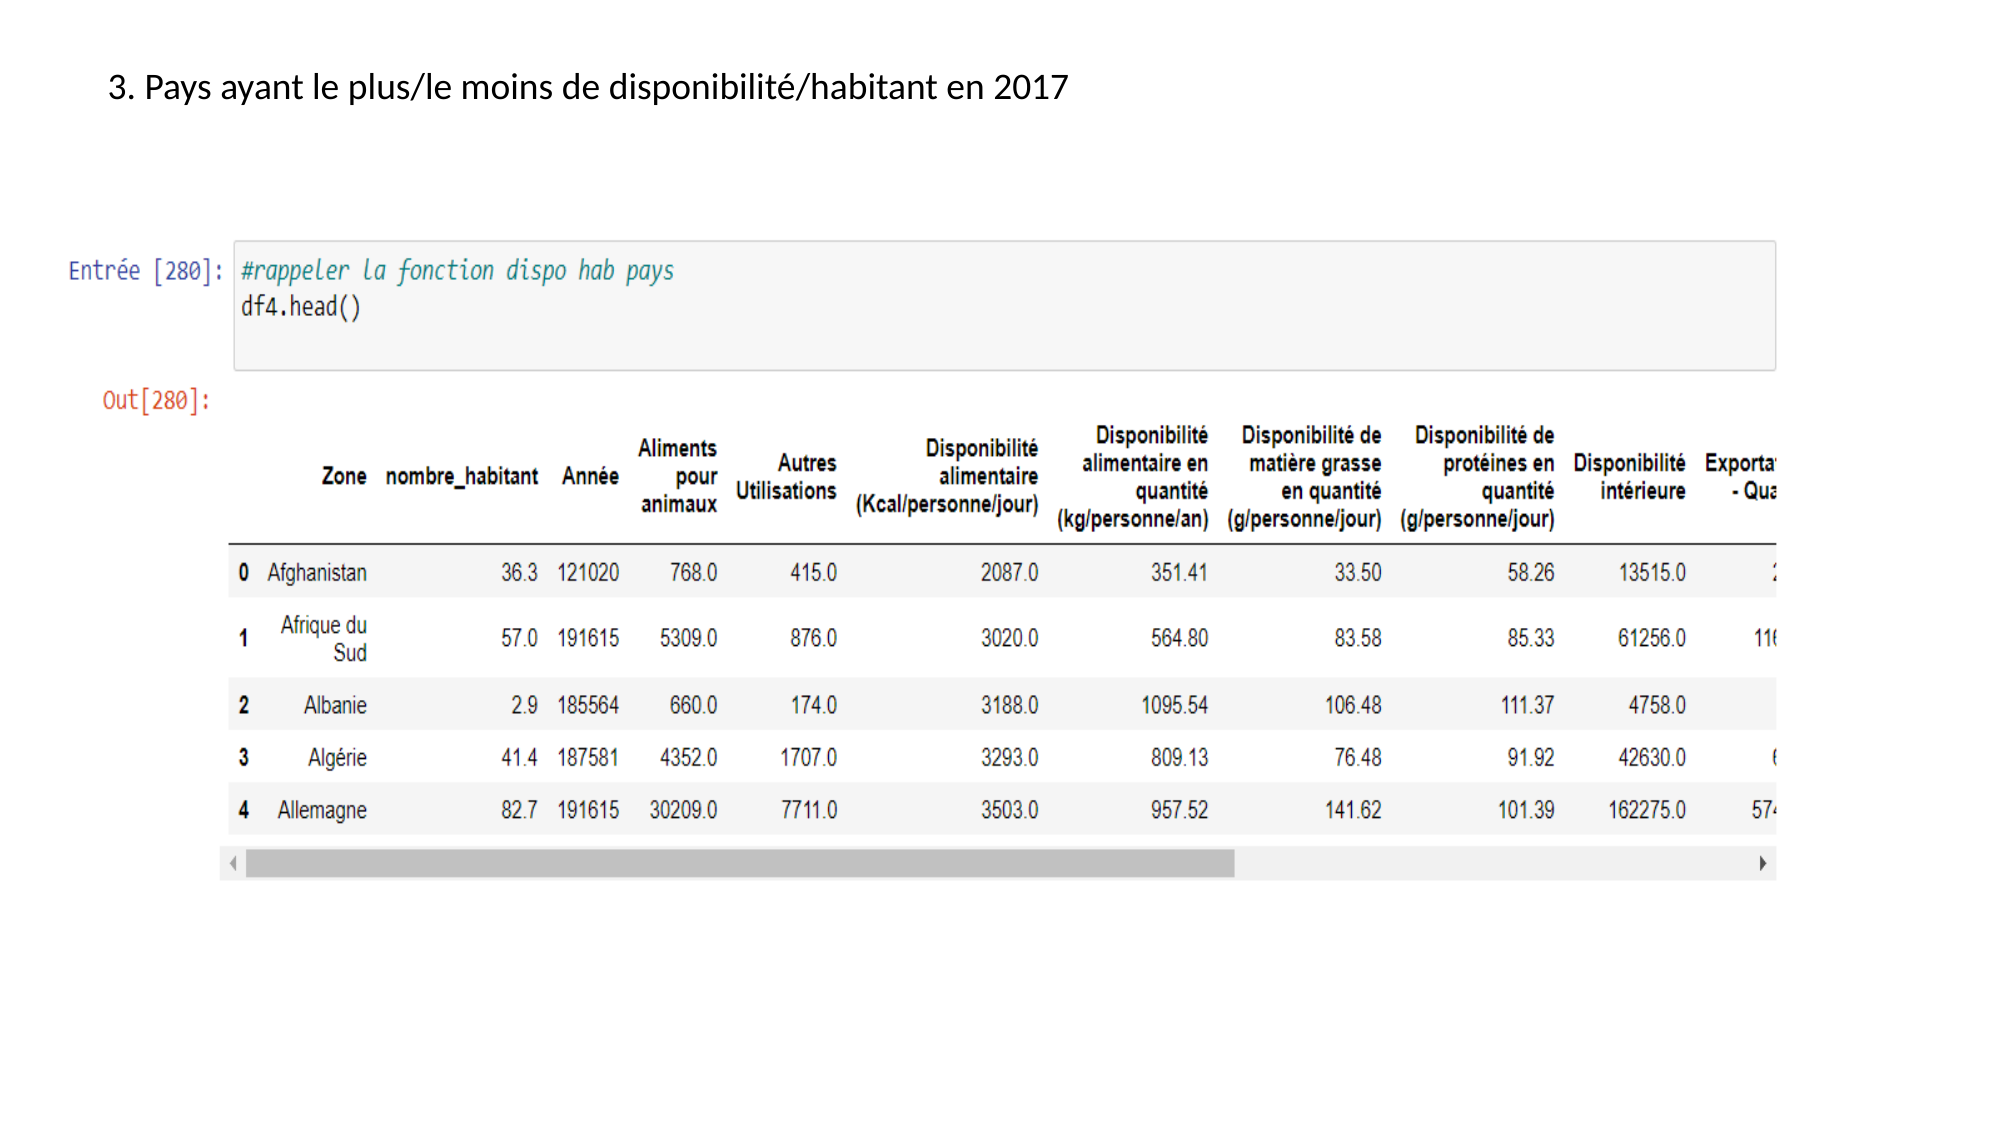

3. Pays ayant le plus/le moins de disponibilité/habitant en 2017